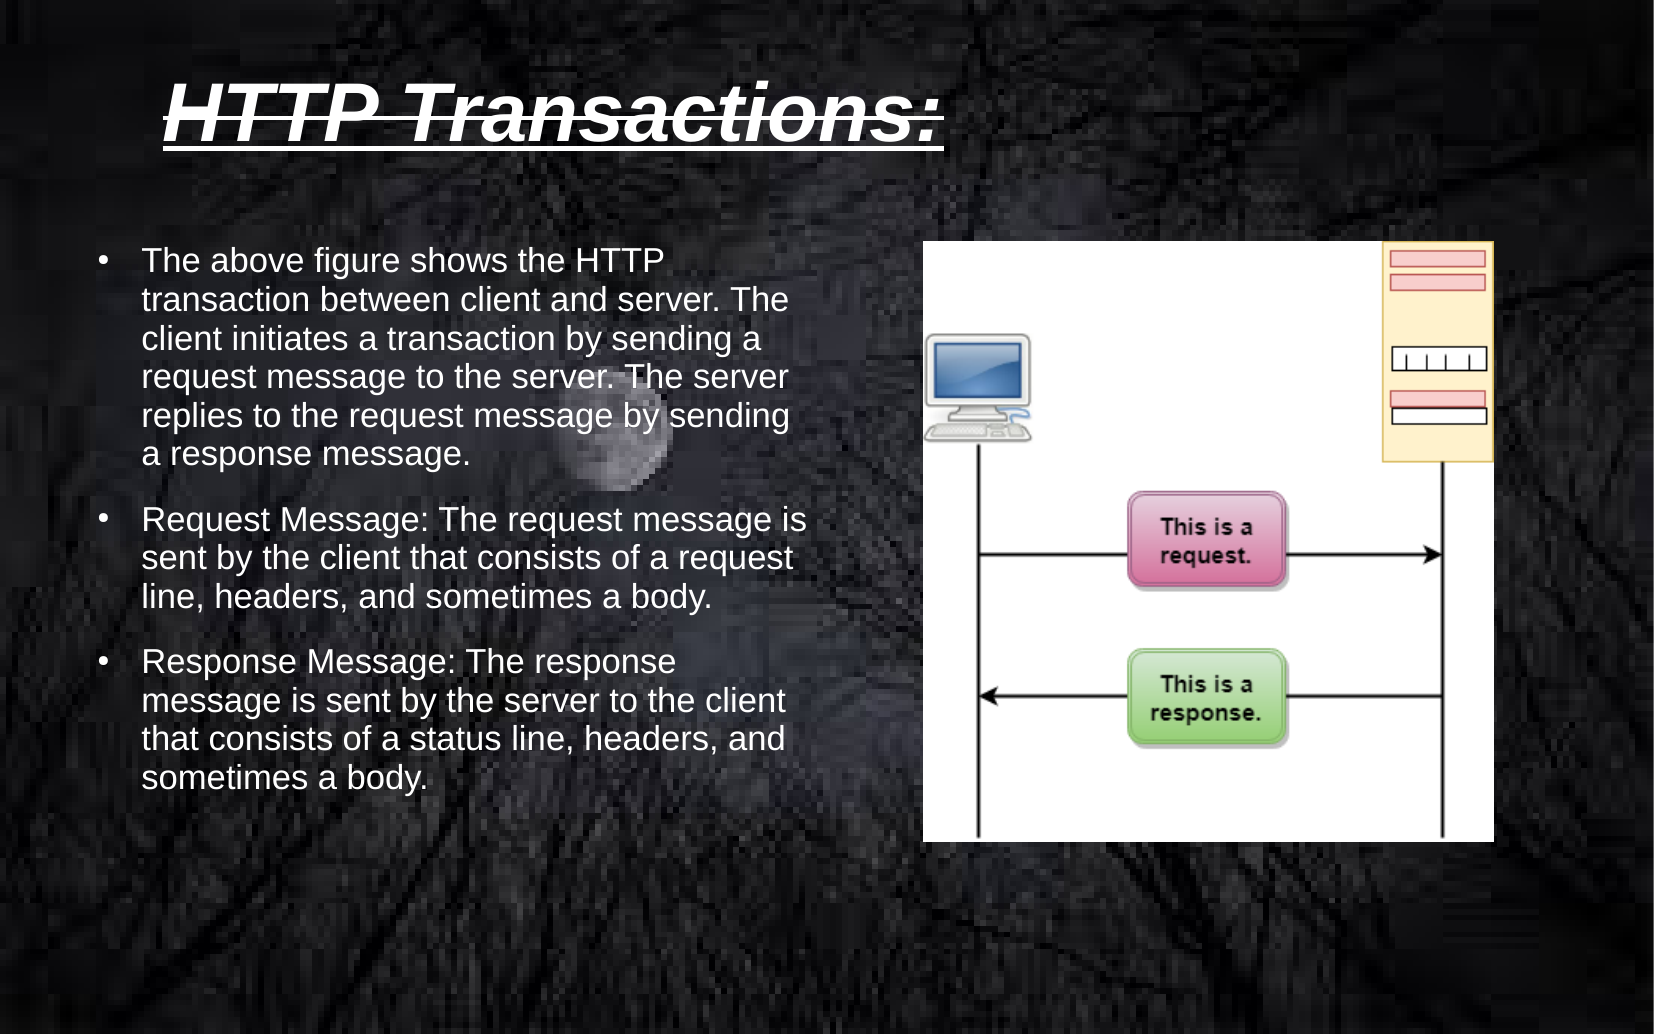

#
HTTP Transactions:
The above figure shows the HTTP transaction between client and server. The client initiates a transaction by sending a request message to the server. The server replies to the request message by sending a response message.
Request Message: The request message is sent by the client that consists of a request line, headers, and sometimes a body.
Response Message: The response message is sent by the server to the client that consists of a status line, headers, and sometimes a body.